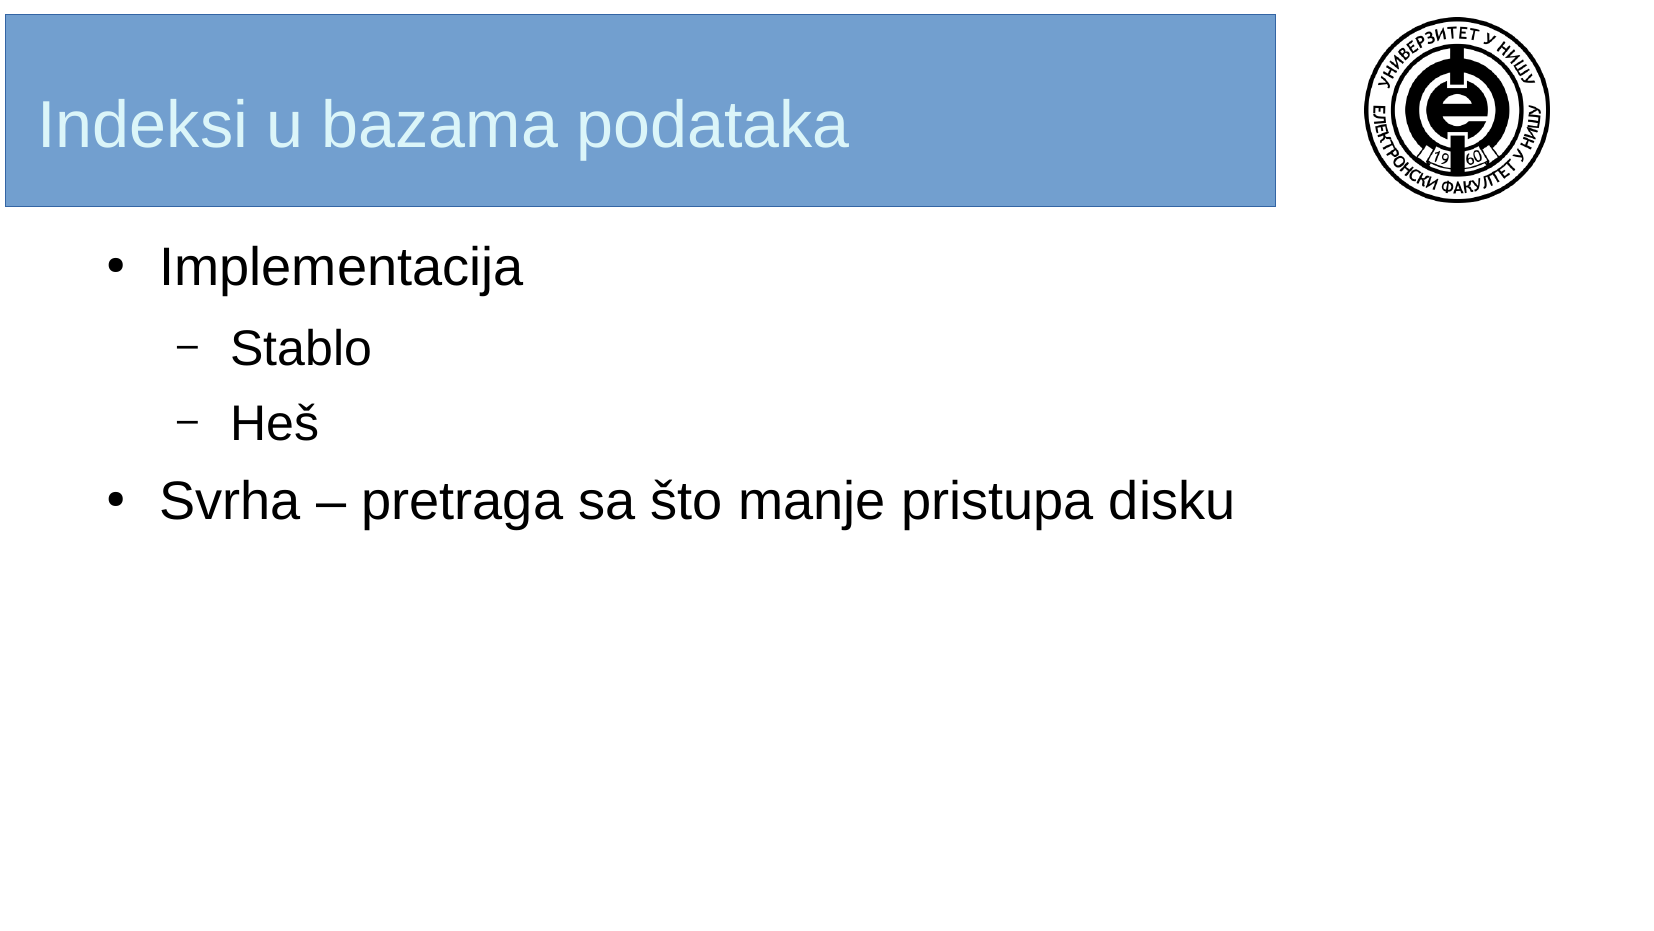

# Indeksi u bazama podataka
Implementacija
Stablo
Heš
Svrha – pretraga sa što manje pristupa disku